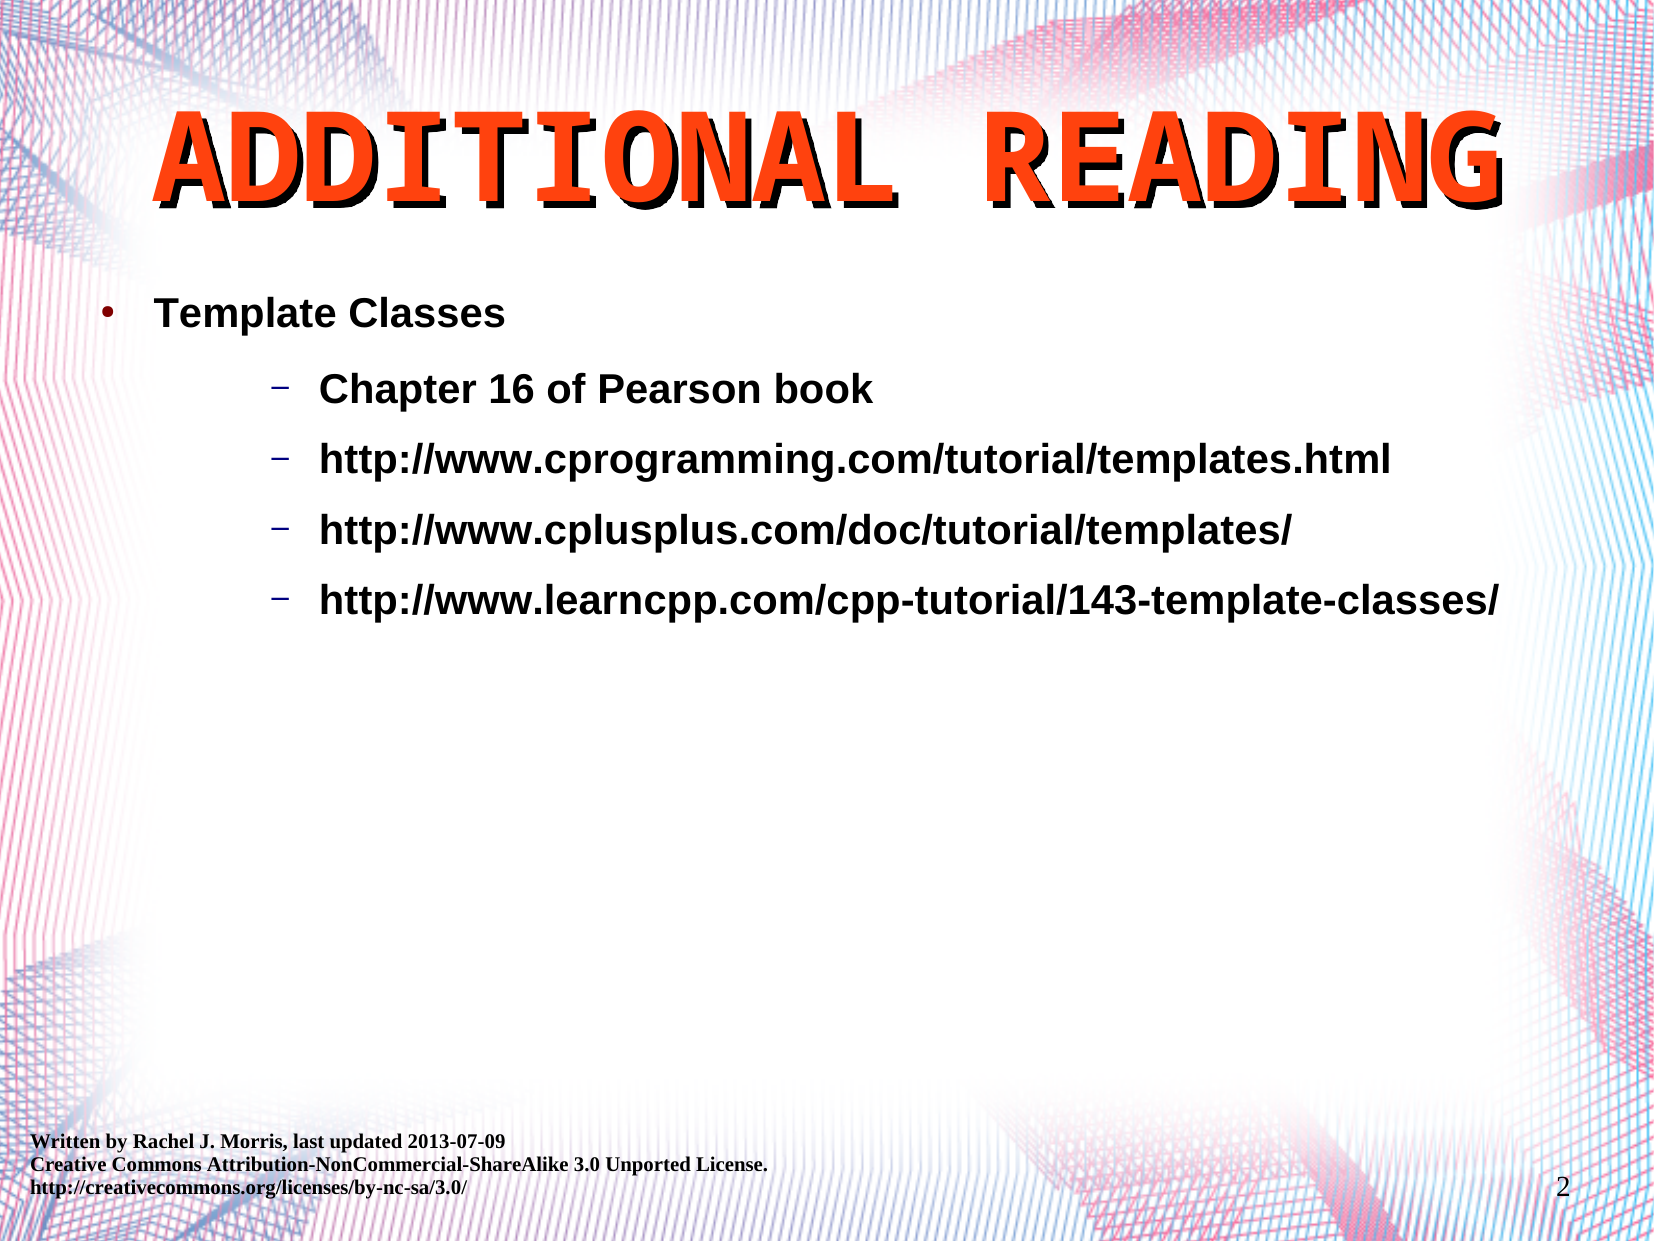

ADDITIONAL READING
# Template Classes
Chapter 16 of Pearson book
http://www.cprogramming.com/tutorial/templates.html
http://www.cplusplus.com/doc/tutorial/templates/
http://www.learncpp.com/cpp-tutorial/143-template-classes/
2